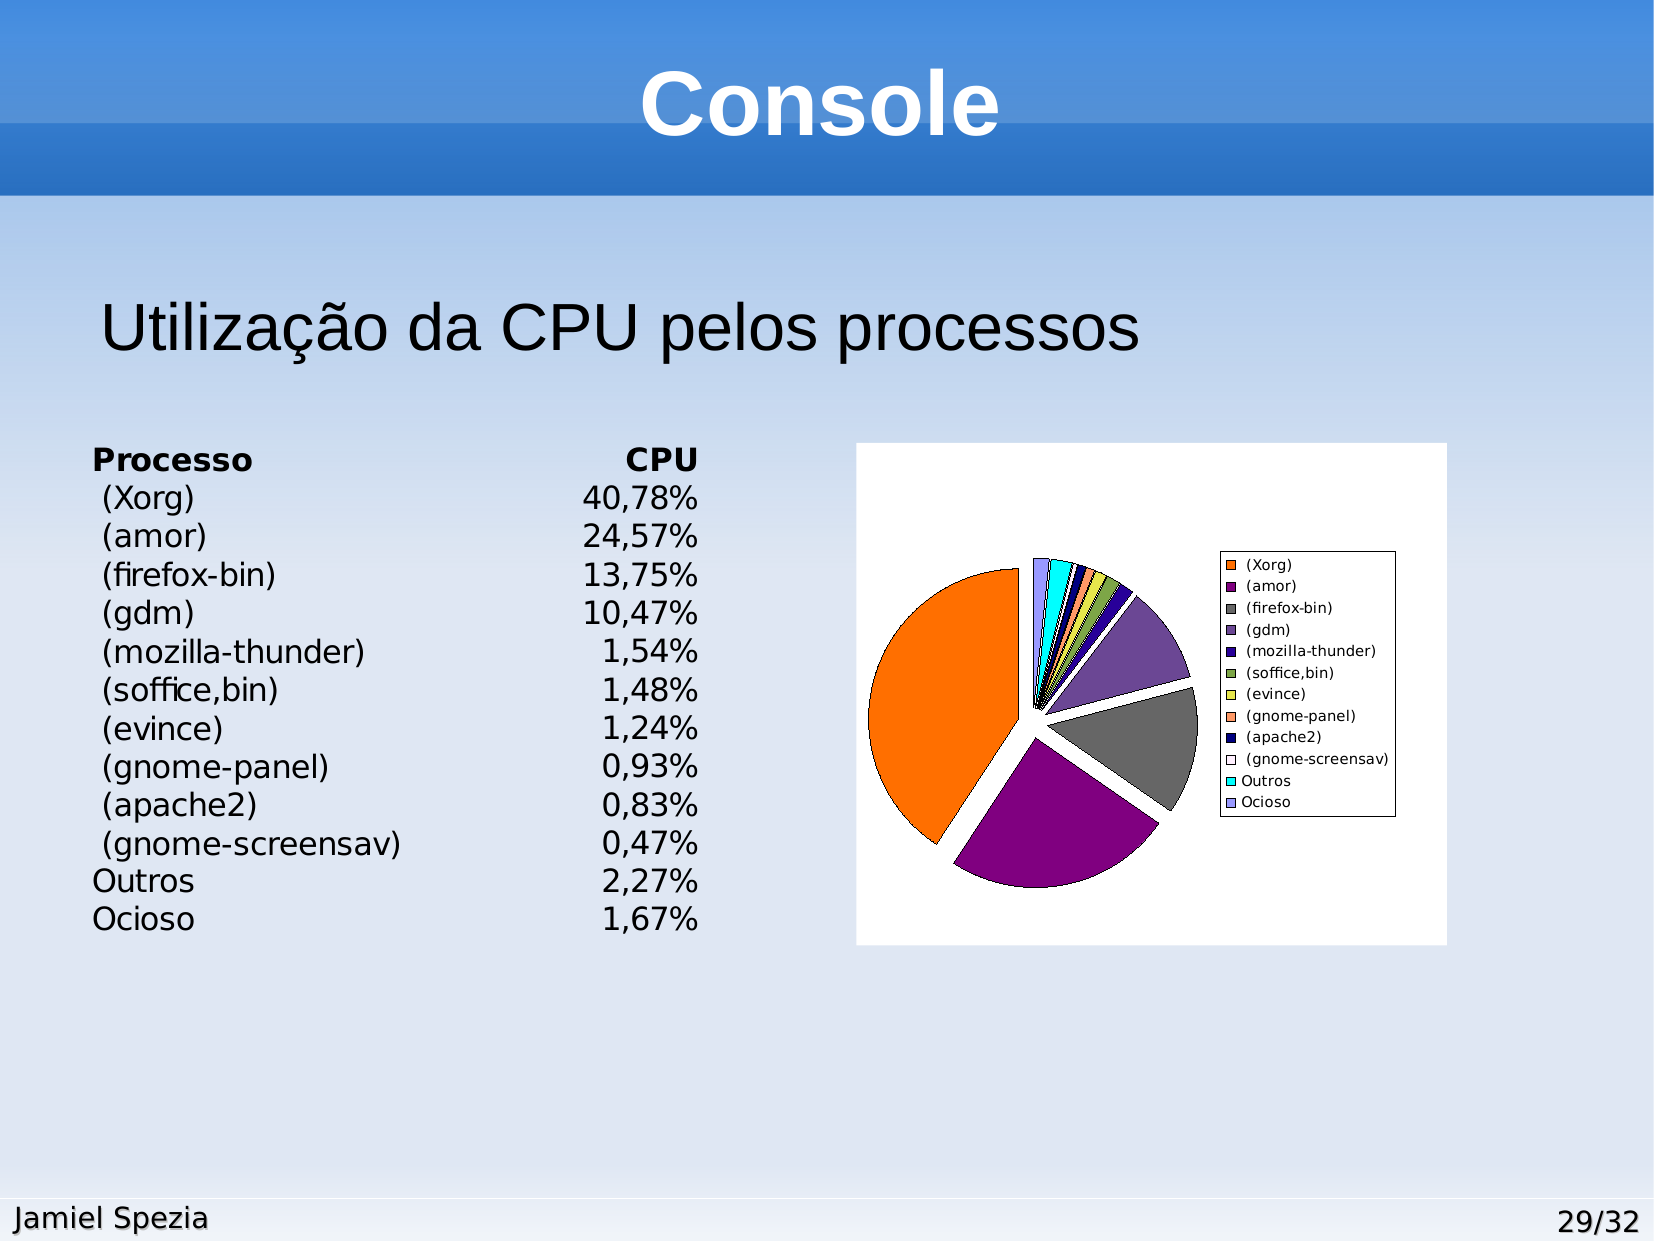

# Console
Utilização da CPU pelos processos
### Chart
| Category | Coluna F |
|---|---|
| (Xorg) | 40.78158 |
| (amor) | 24.573023 |
| (firefox-bin) | 13.750994 |
| (gdm) | 10.46559 |
| (mozilla-thunder) | 1.535936 |
| (soffice,bin) | 1.47852 |
| (evince) | 1.240203 |
| (gnome-panel) | 0.934704 |
| (apache2) | 0.8312 |
| (gnome-screensav) | 0.468177 |
| Outros | 2.270224 |
| Ocioso | 1.66984900000001 |